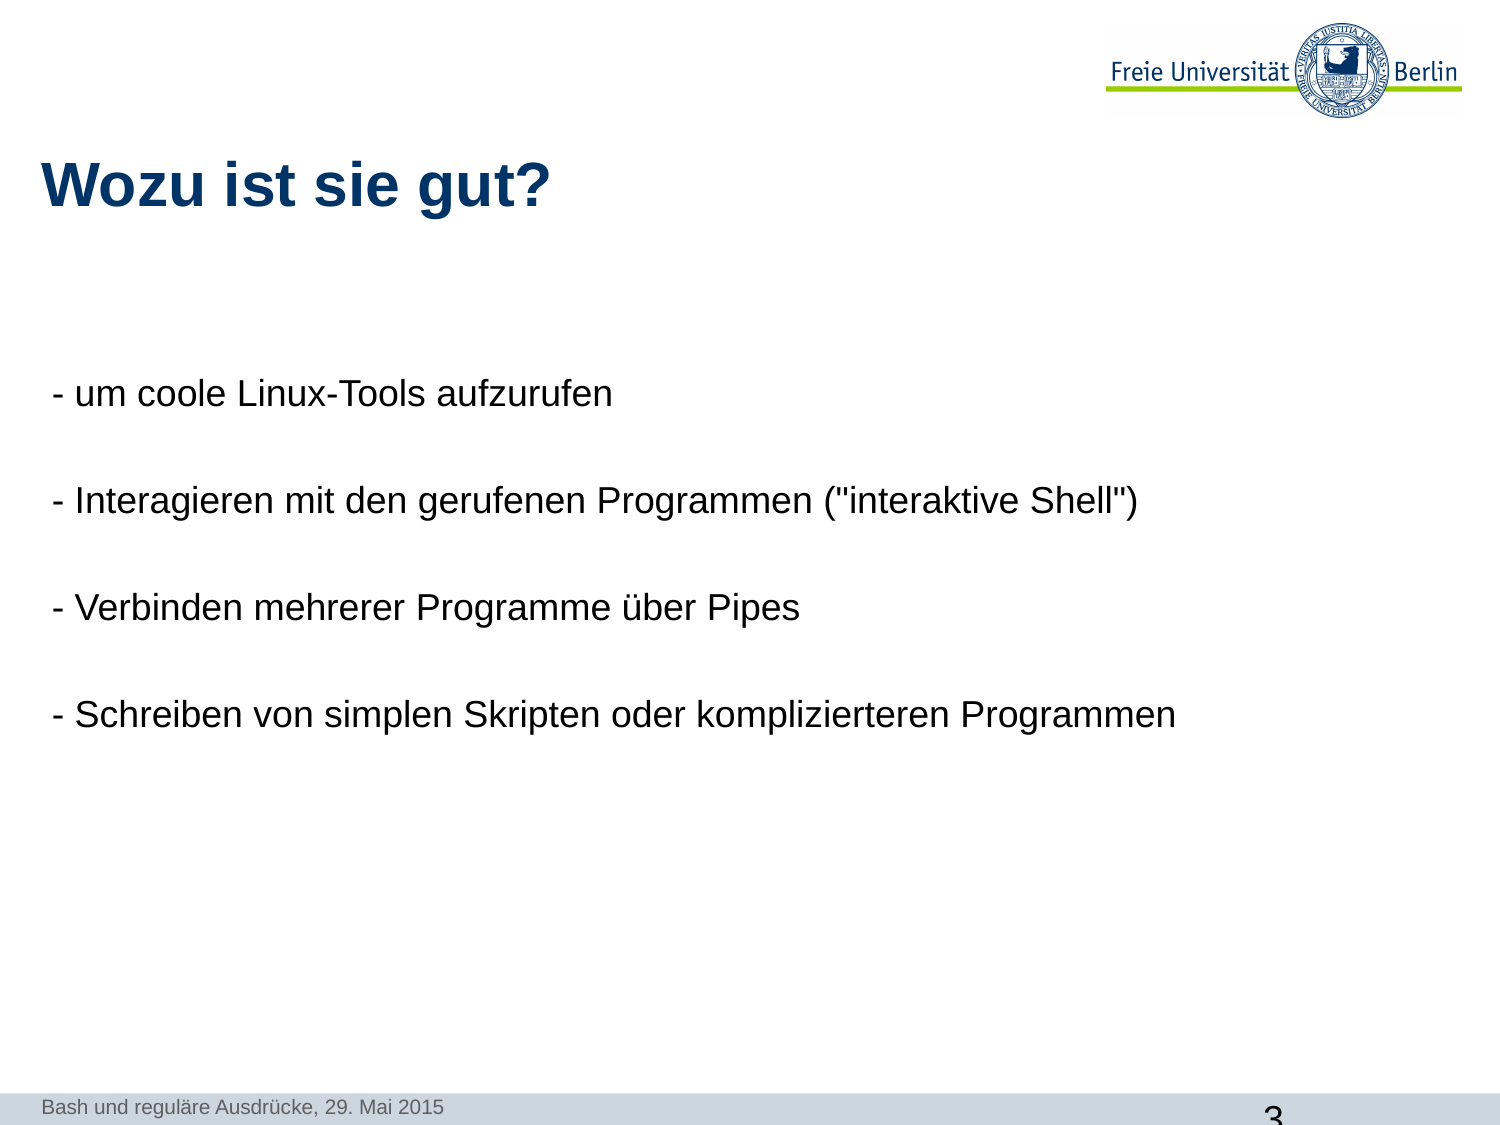

# Wozu ist sie gut?
 - um coole Linux-Tools aufzurufen
 - Interagieren mit den gerufenen Programmen ("interaktive Shell")
 - Verbinden mehrerer Programme über Pipes
 - Schreiben von simplen Skripten oder komplizierteren Programmen